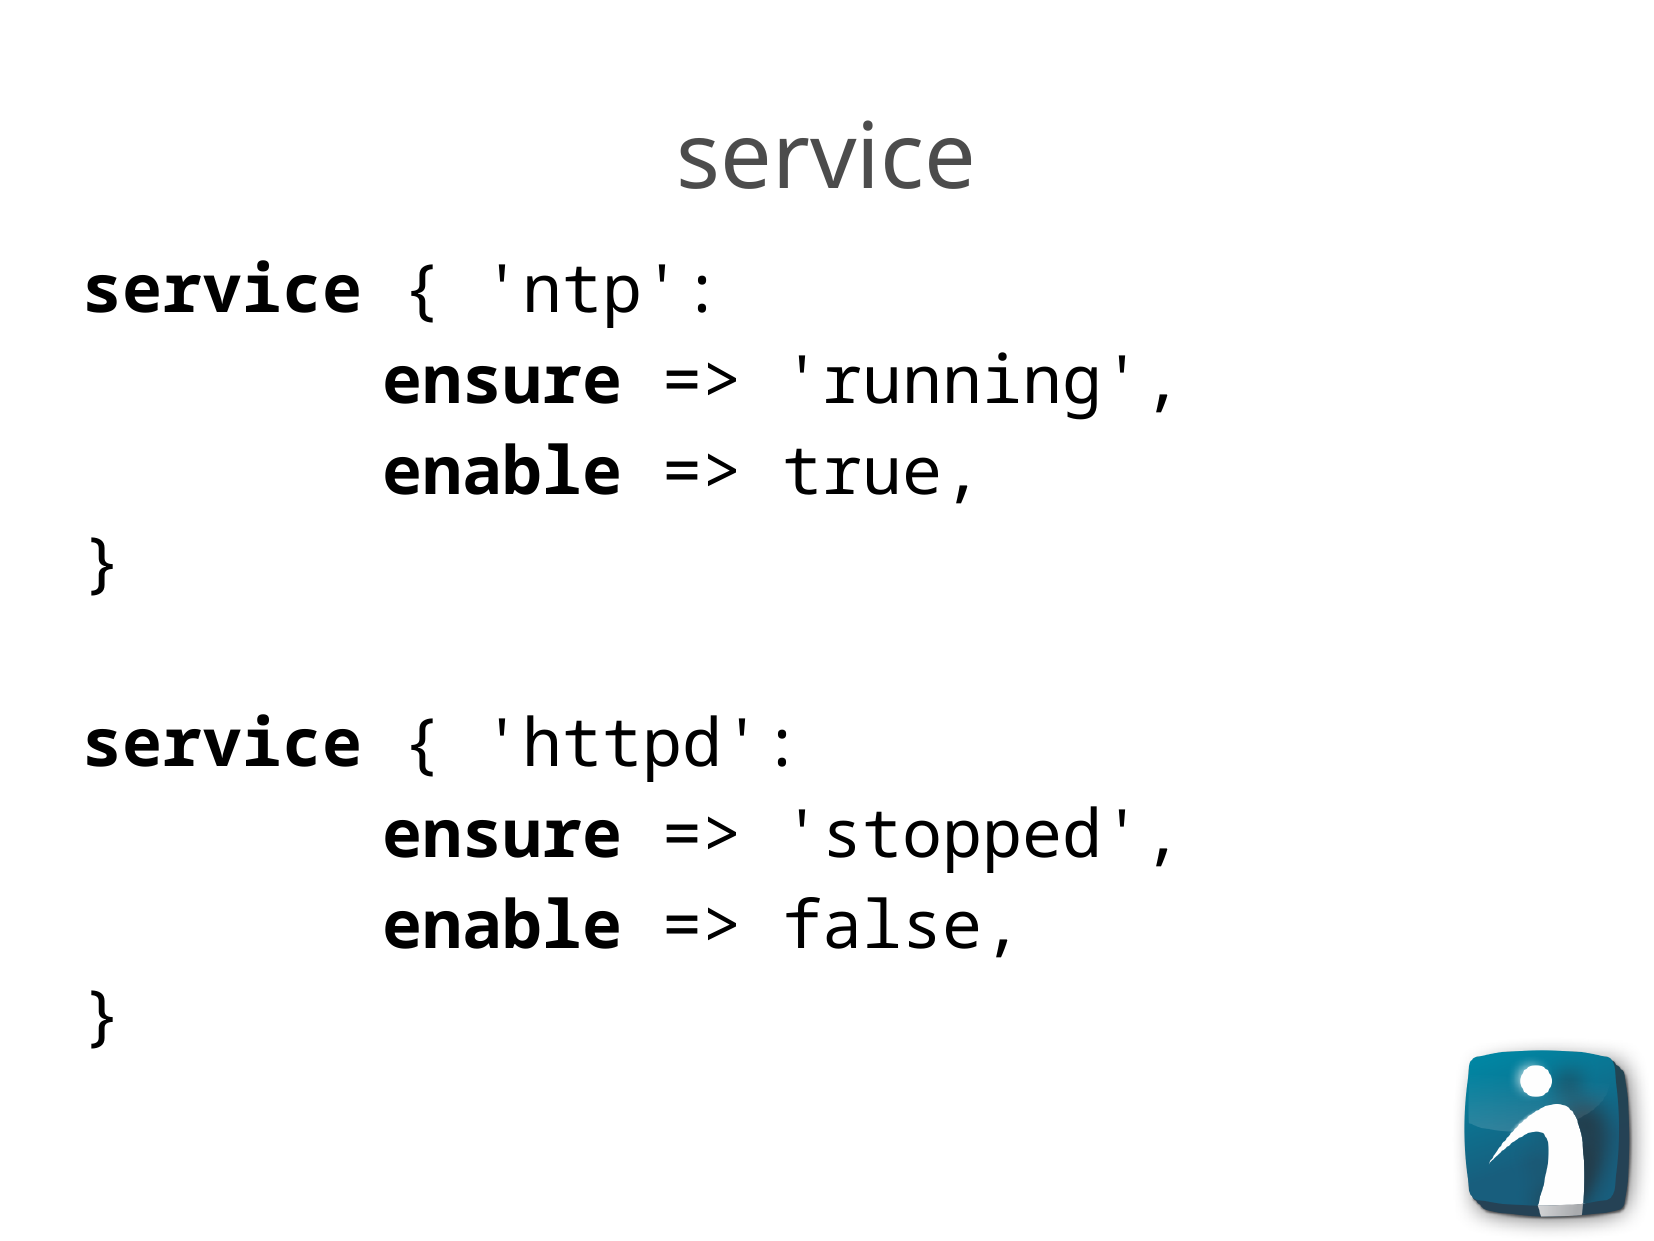

# service
service { 'ntp':
 		ensure => 'running',
 		enable => true,
}
service { 'httpd':
 		ensure => 'stopped',
 		enable => false,
}